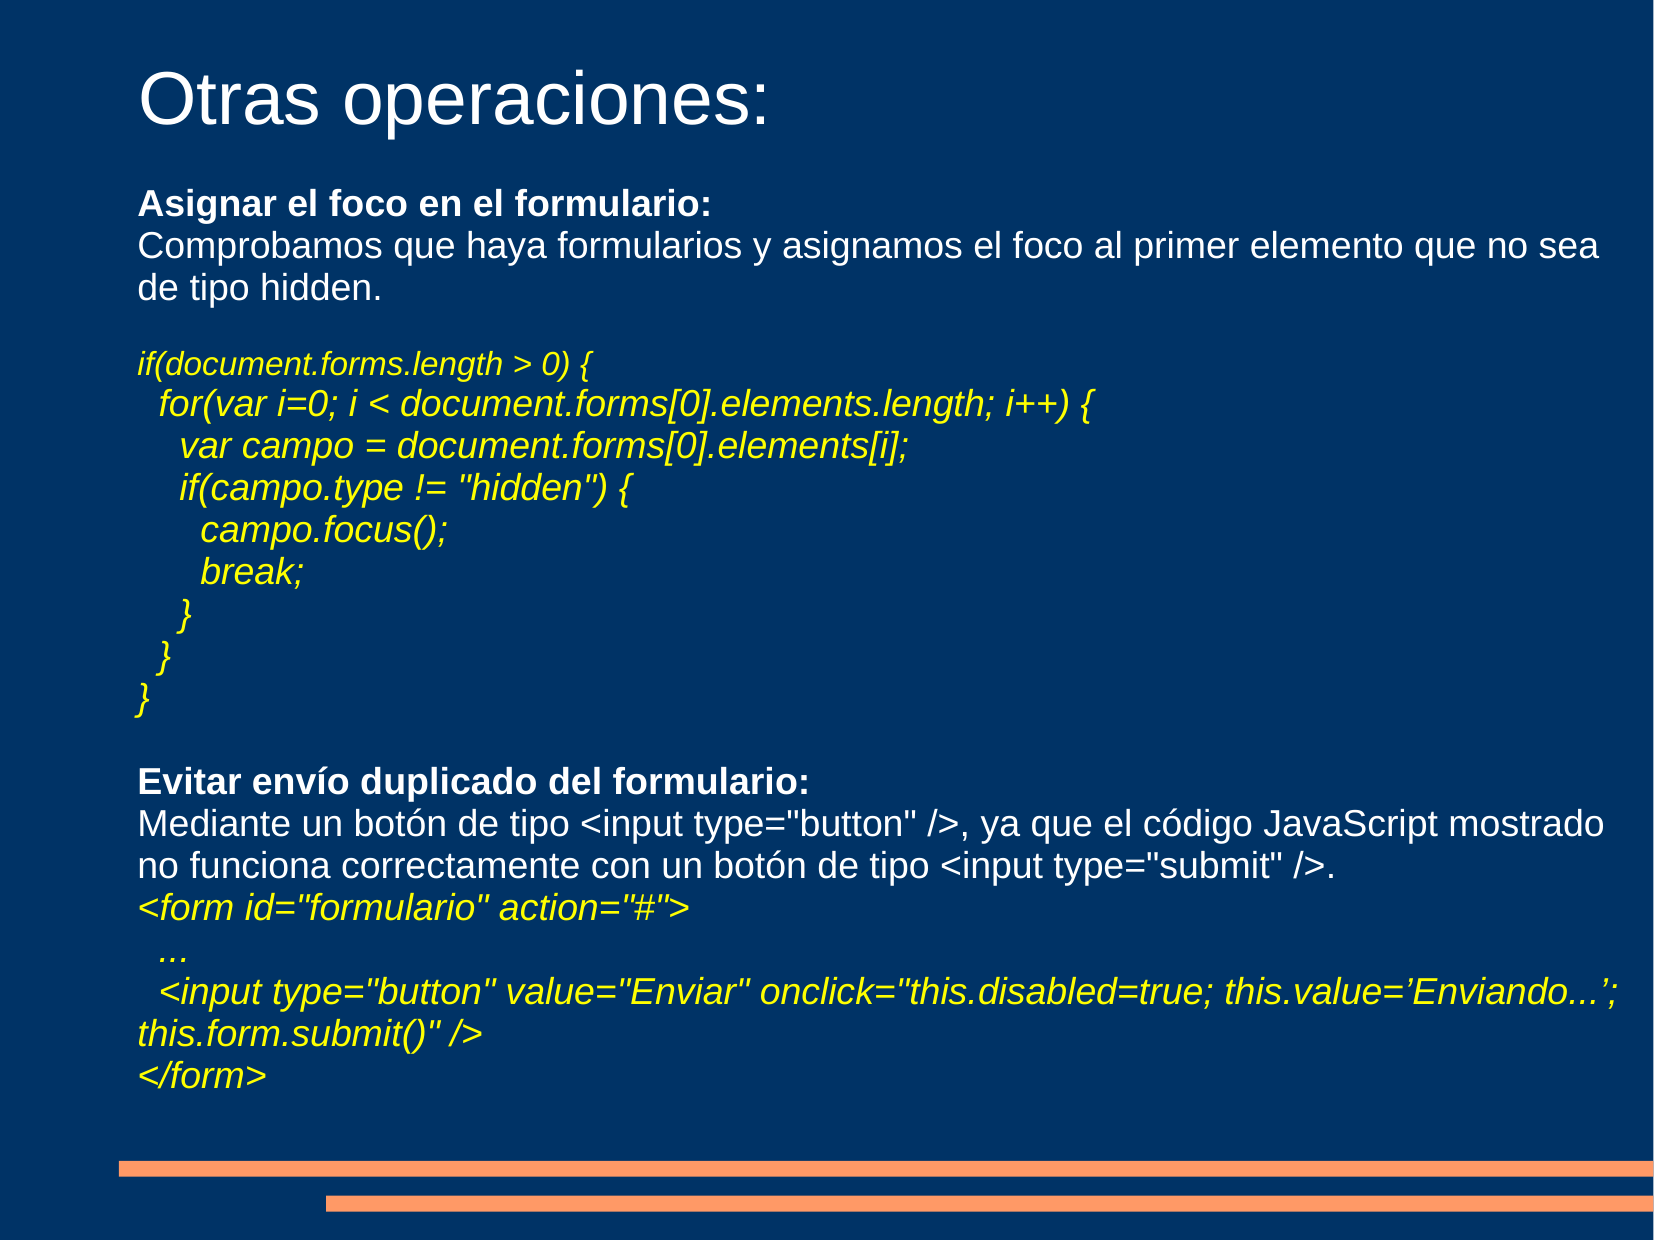

Otras operaciones:
Asignar el foco en el formulario:
Comprobamos que haya formularios y asignamos el foco al primer elemento que no sea de tipo hidden.
if(document.forms.length > 0) {
 for(var i=0; i < document.forms[0].elements.length; i++) {
 var campo = document.forms[0].elements[i];
 if(campo.type != "hidden") {
 campo.focus();
 break;
 }
 }
}
Evitar envío duplicado del formulario:
Mediante un botón de tipo <input type="button" />, ya que el código JavaScript mostrado no funciona correctamente con un botón de tipo <input type="submit" />.
<form id="formulario" action="#">
 ...
 <input type="button" value="Enviar" onclick="this.disabled=true; this.value=’Enviando...’; this.form.submit()" />
</form>